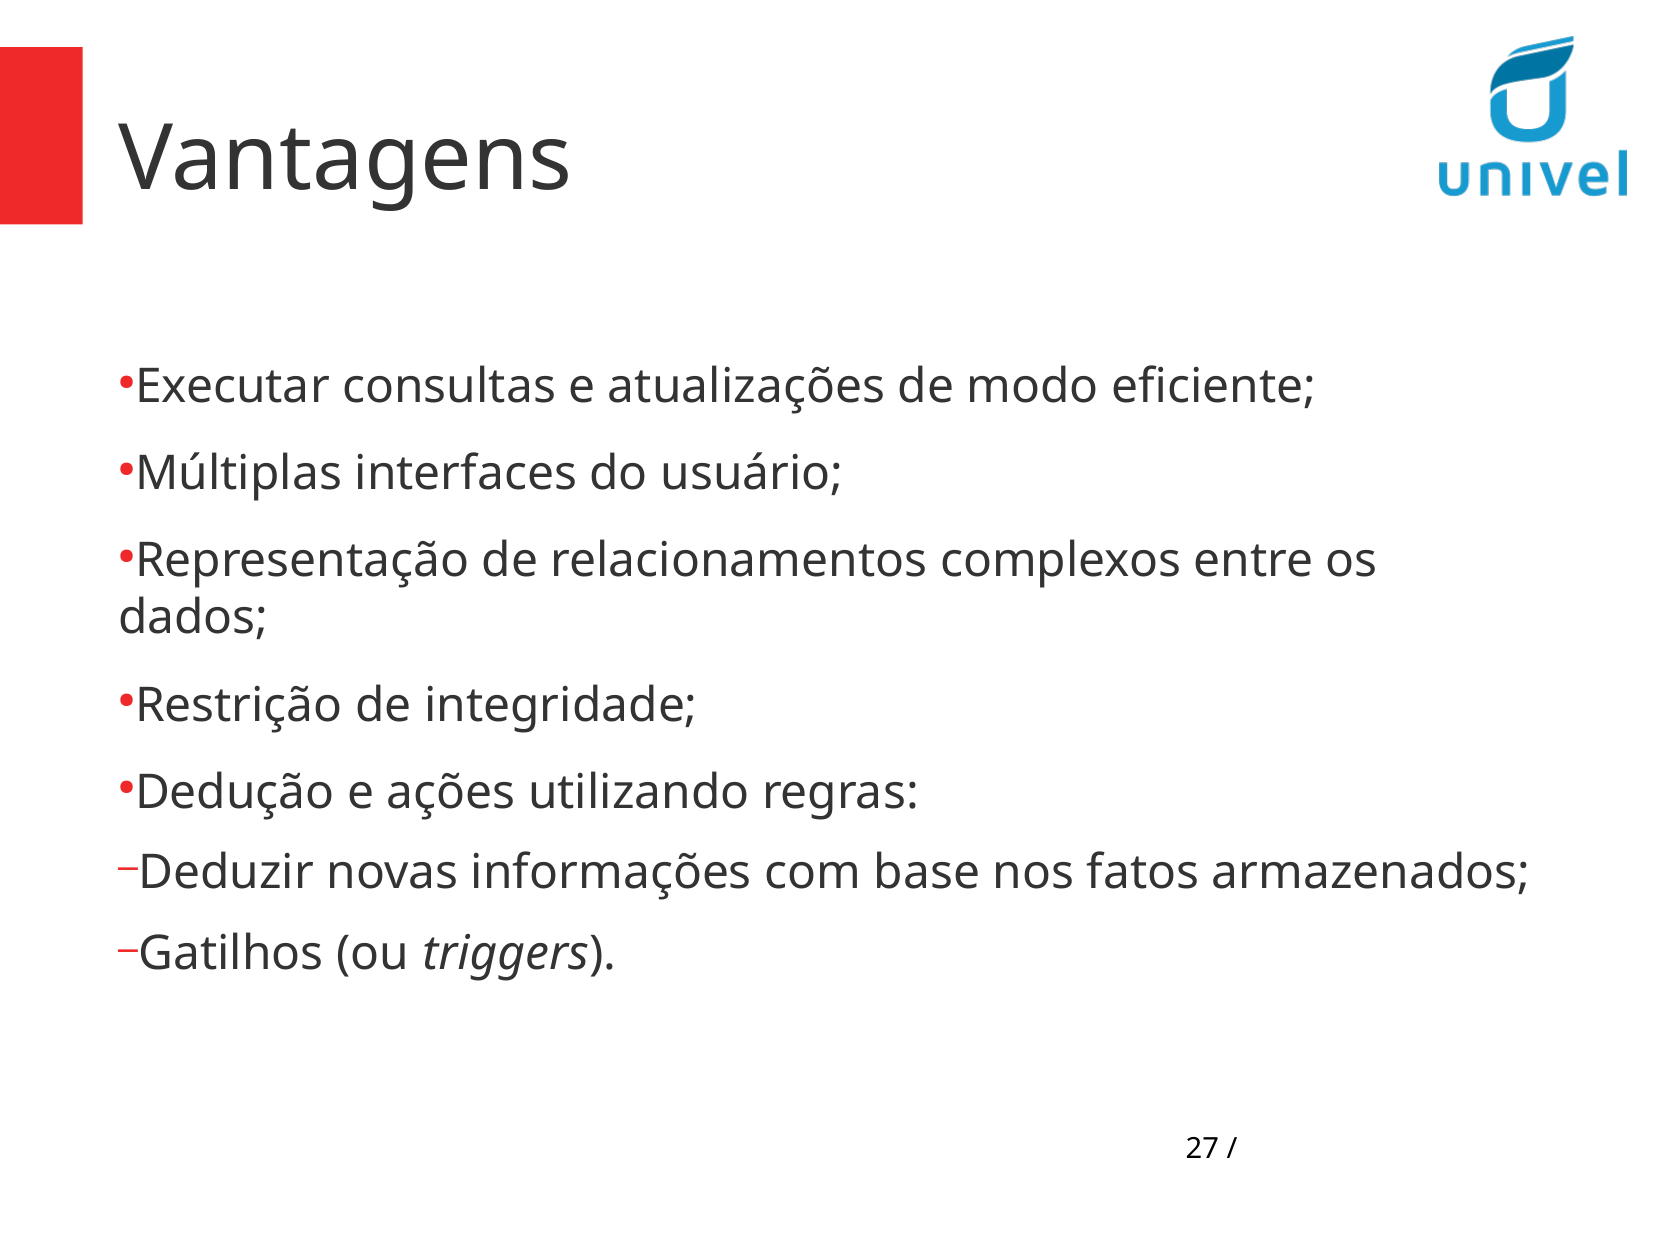

# Vantagens
Executar consultas e atualizações de modo eficiente;
Múltiplas interfaces do usuário;
Representação de relacionamentos complexos entre os dados;
Restrição de integridade;
Dedução e ações utilizando regras:
Deduzir novas informações com base nos fatos armazenados;
Gatilhos (ou triggers).